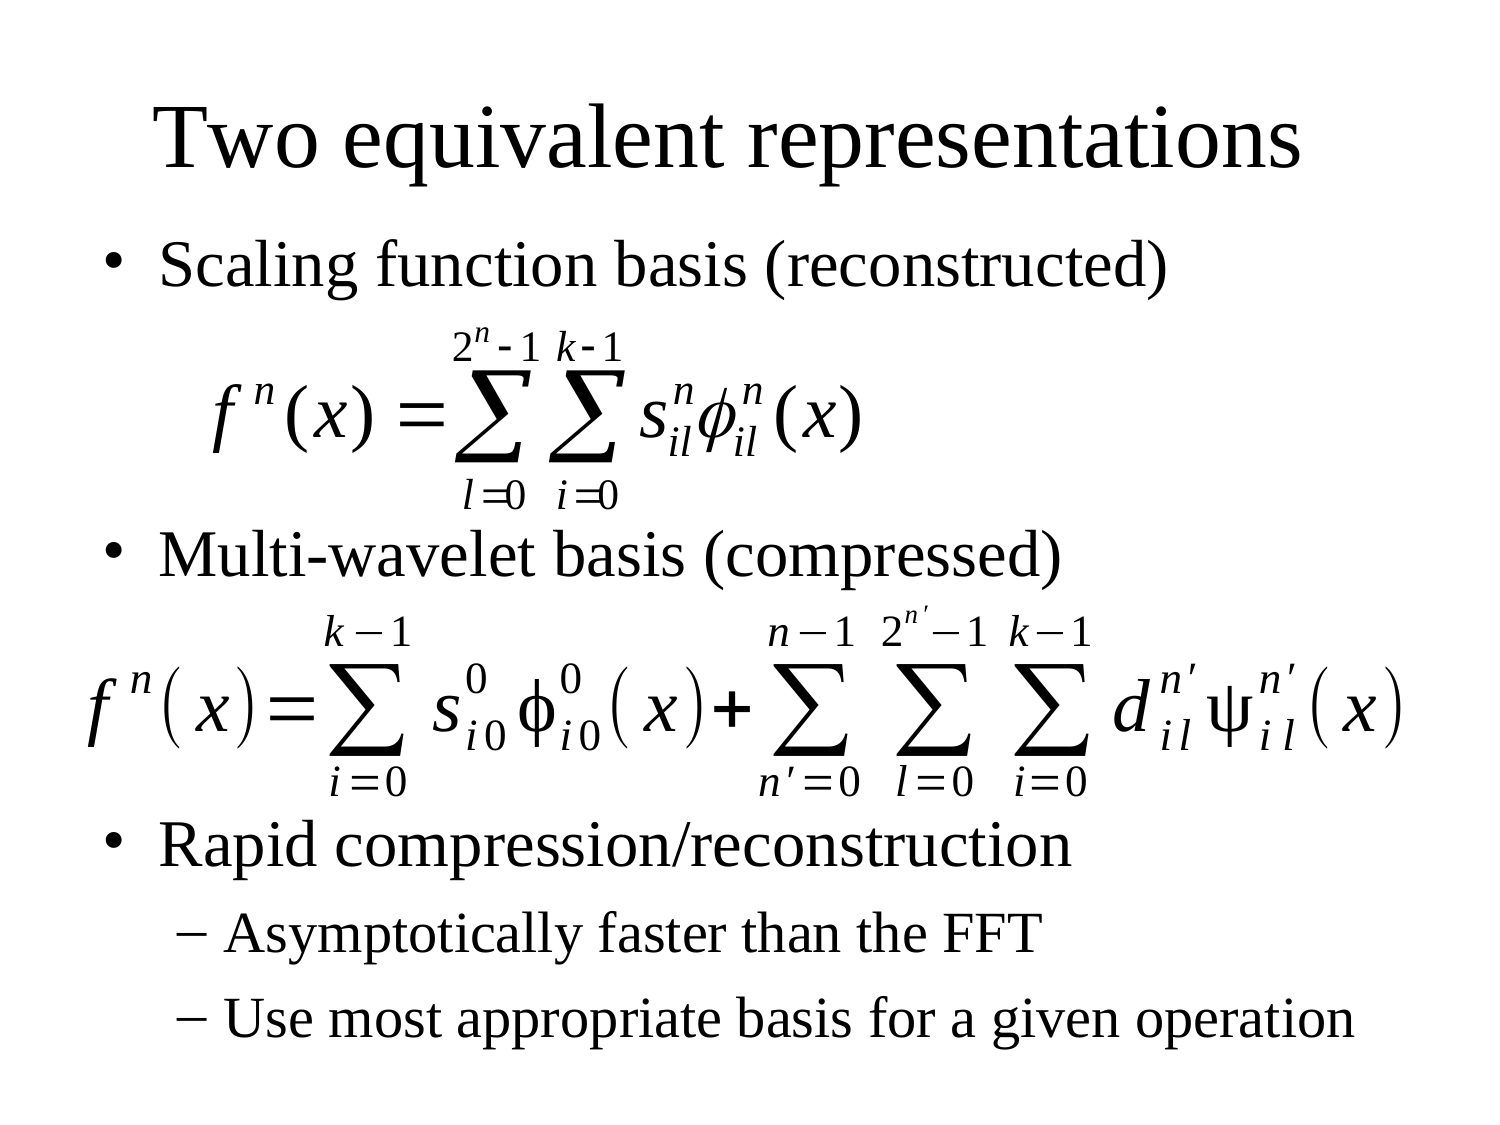

# Two equivalent representations
Scaling function basis (reconstructed)
Multi-wavelet basis (compressed)
Rapid compression/reconstruction
Asymptotically faster than the FFT
Use most appropriate basis for a given operation